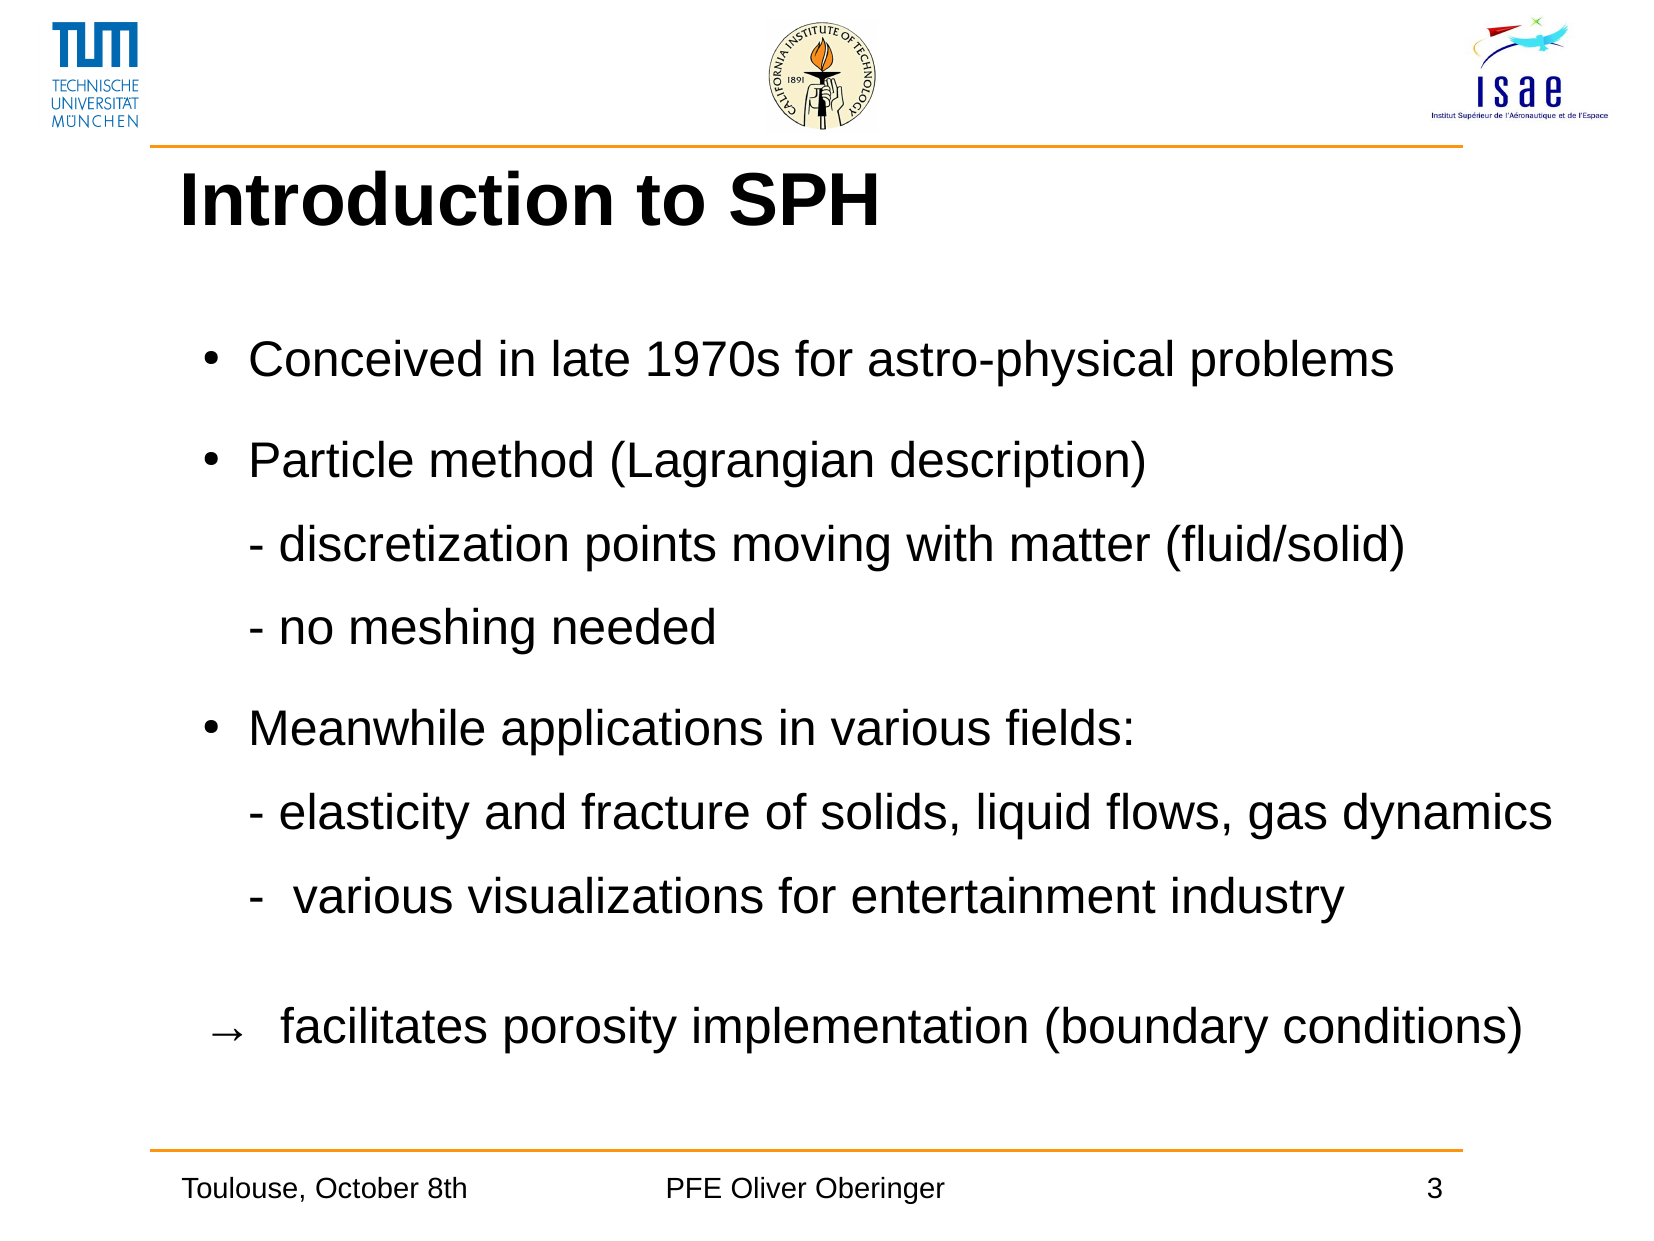

Introduction to SPH
 Conceived in late 1970s for astro-physical problems
 Particle method (Lagrangian description)
 - discretization points moving with matter (fluid/solid)
 - no meshing needed
 Meanwhile applications in various fields:
 - elasticity and fracture of solids, liquid flows, gas dynamics
 - various visualizations for entertainment industry
→ facilitates porosity implementation (boundary conditions)
Toulouse, October 8th
PFE Oliver Oberinger
3